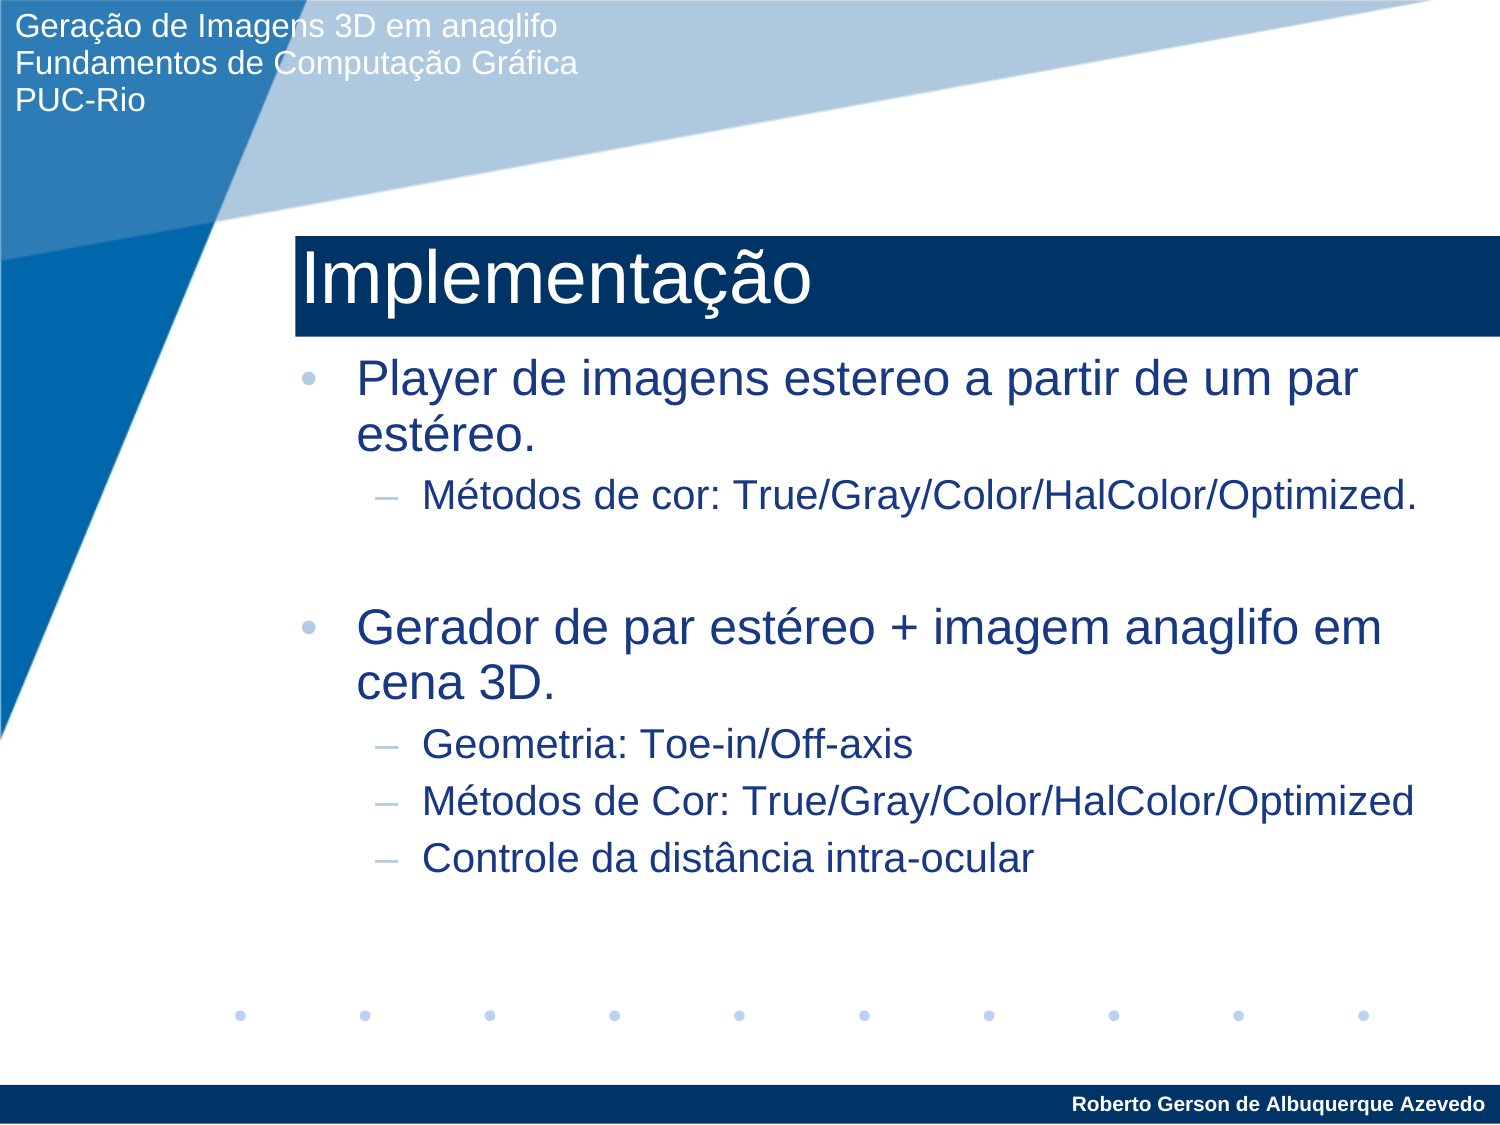

# Implementação
Player de imagens estereo a partir de um par estéreo.
Métodos de cor: True/Gray/Color/HalColor/Optimized.
Gerador de par estéreo + imagem anaglifo em cena 3D.
Geometria: Toe-in/Off-axis
Métodos de Cor: True/Gray/Color/HalColor/Optimized
Controle da distância intra-ocular